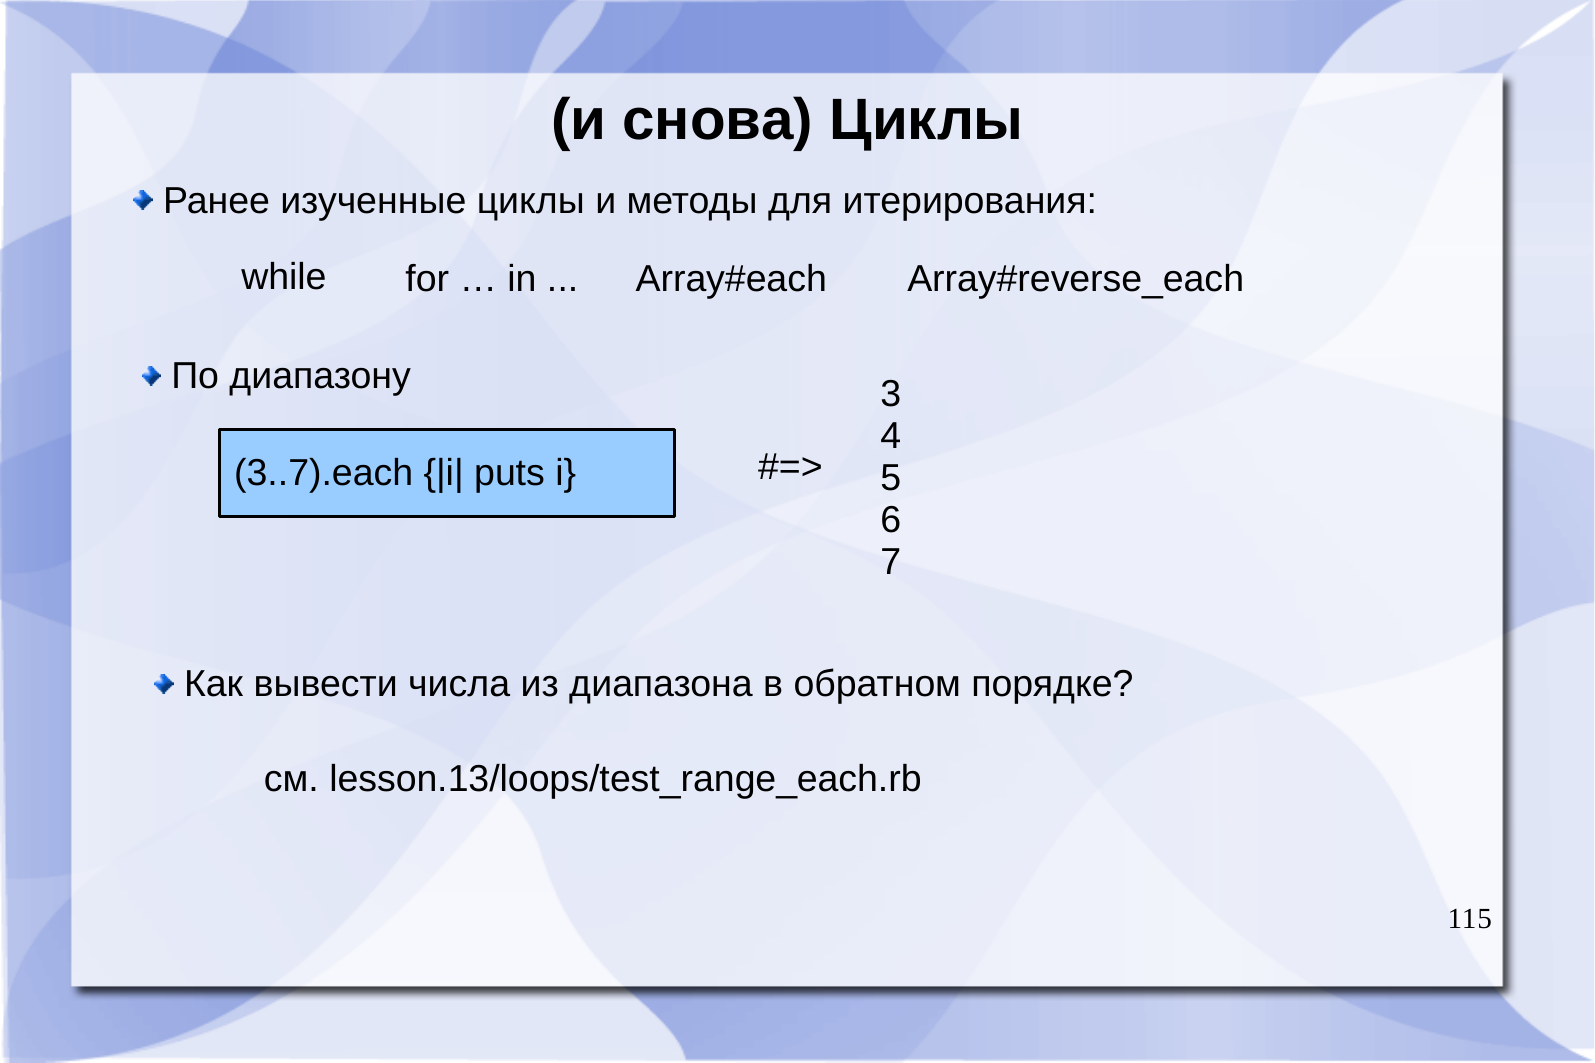

# (и снова) Циклы
 Ранее изученные циклы и методы для итерирования:
while
for … in ...
Array#each
Array#reverse_each
 По диапазону
3
4
5
6
7
(3..7).each {|i| puts i}
#=>
 Как вывести числа из диапазона в обратном порядке?
см. lesson.13/loops/test_range_each.rb
115